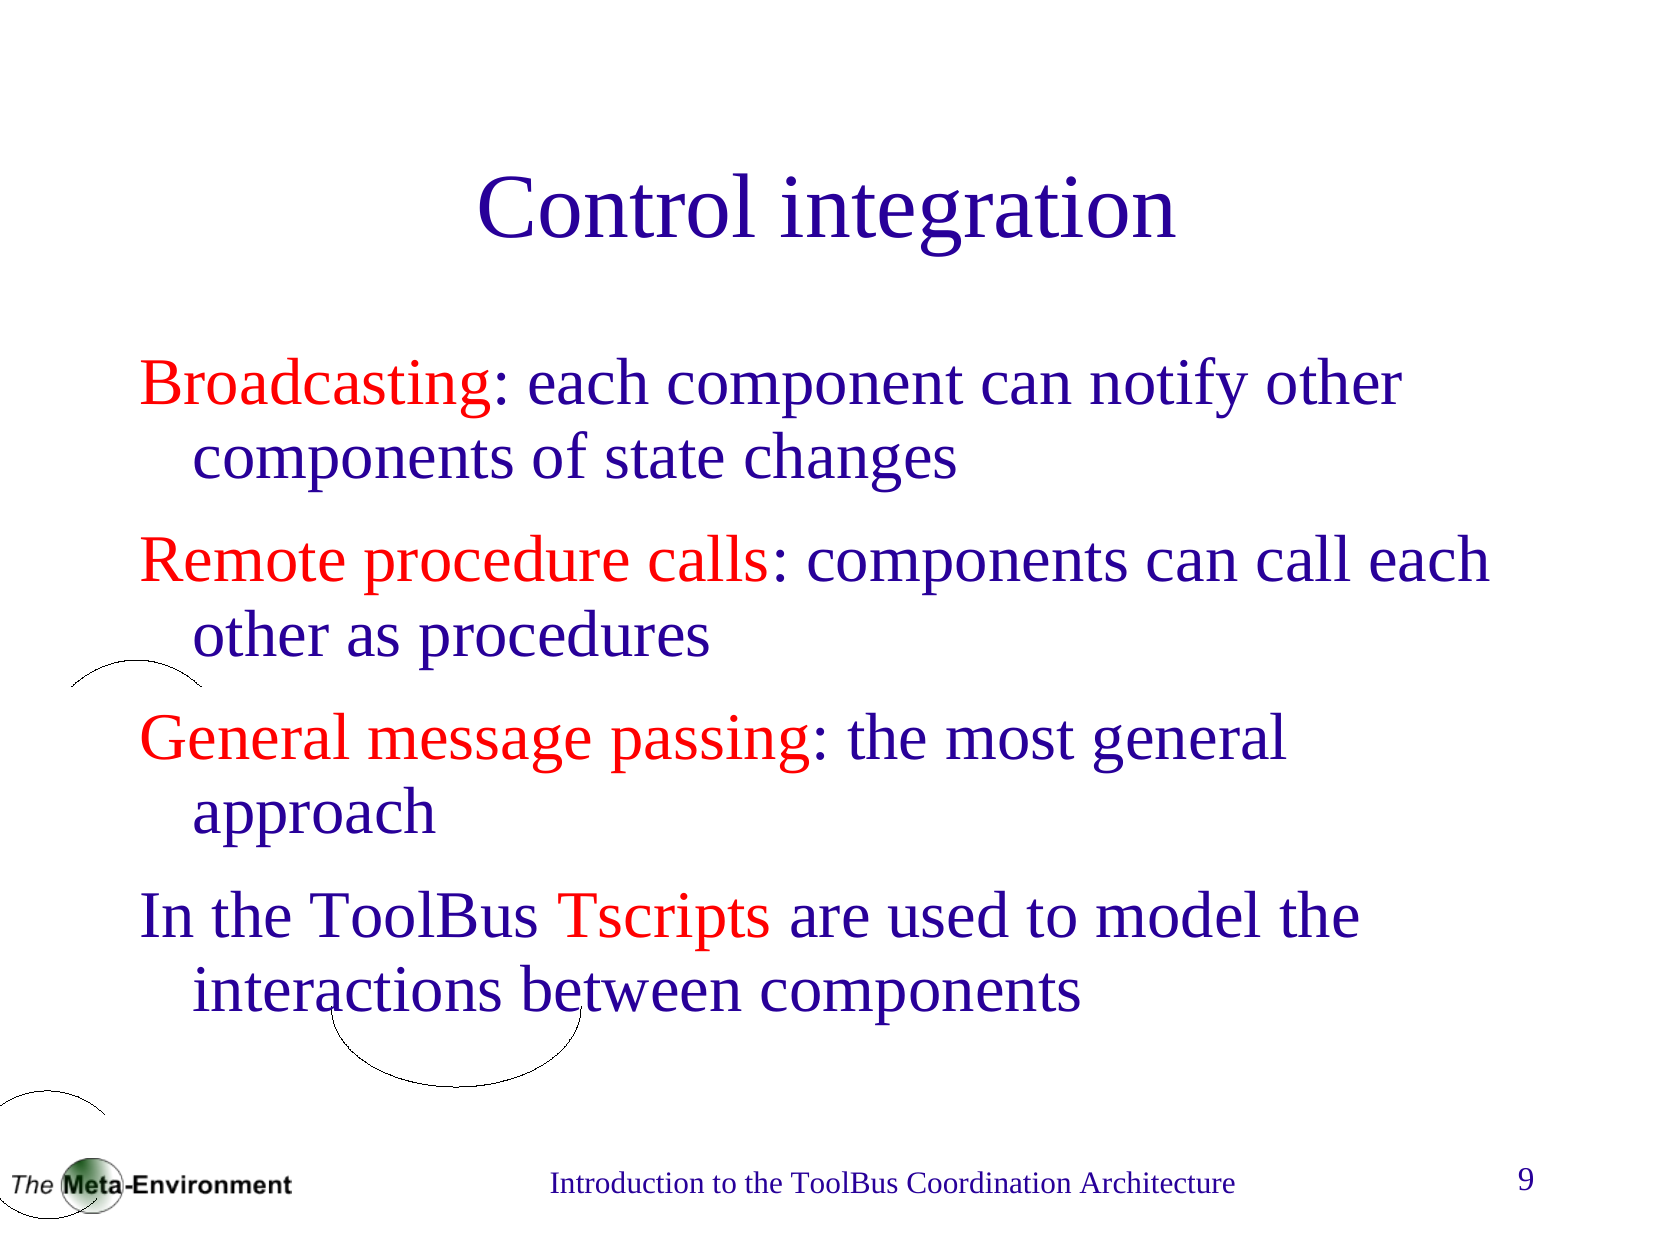

# Control integration
Broadcasting: each component can notify other components of state changes
Remote procedure calls: components can call each other as procedures
General message passing: the most general approach
In the ToolBus Tscripts are used to model the interactions between components